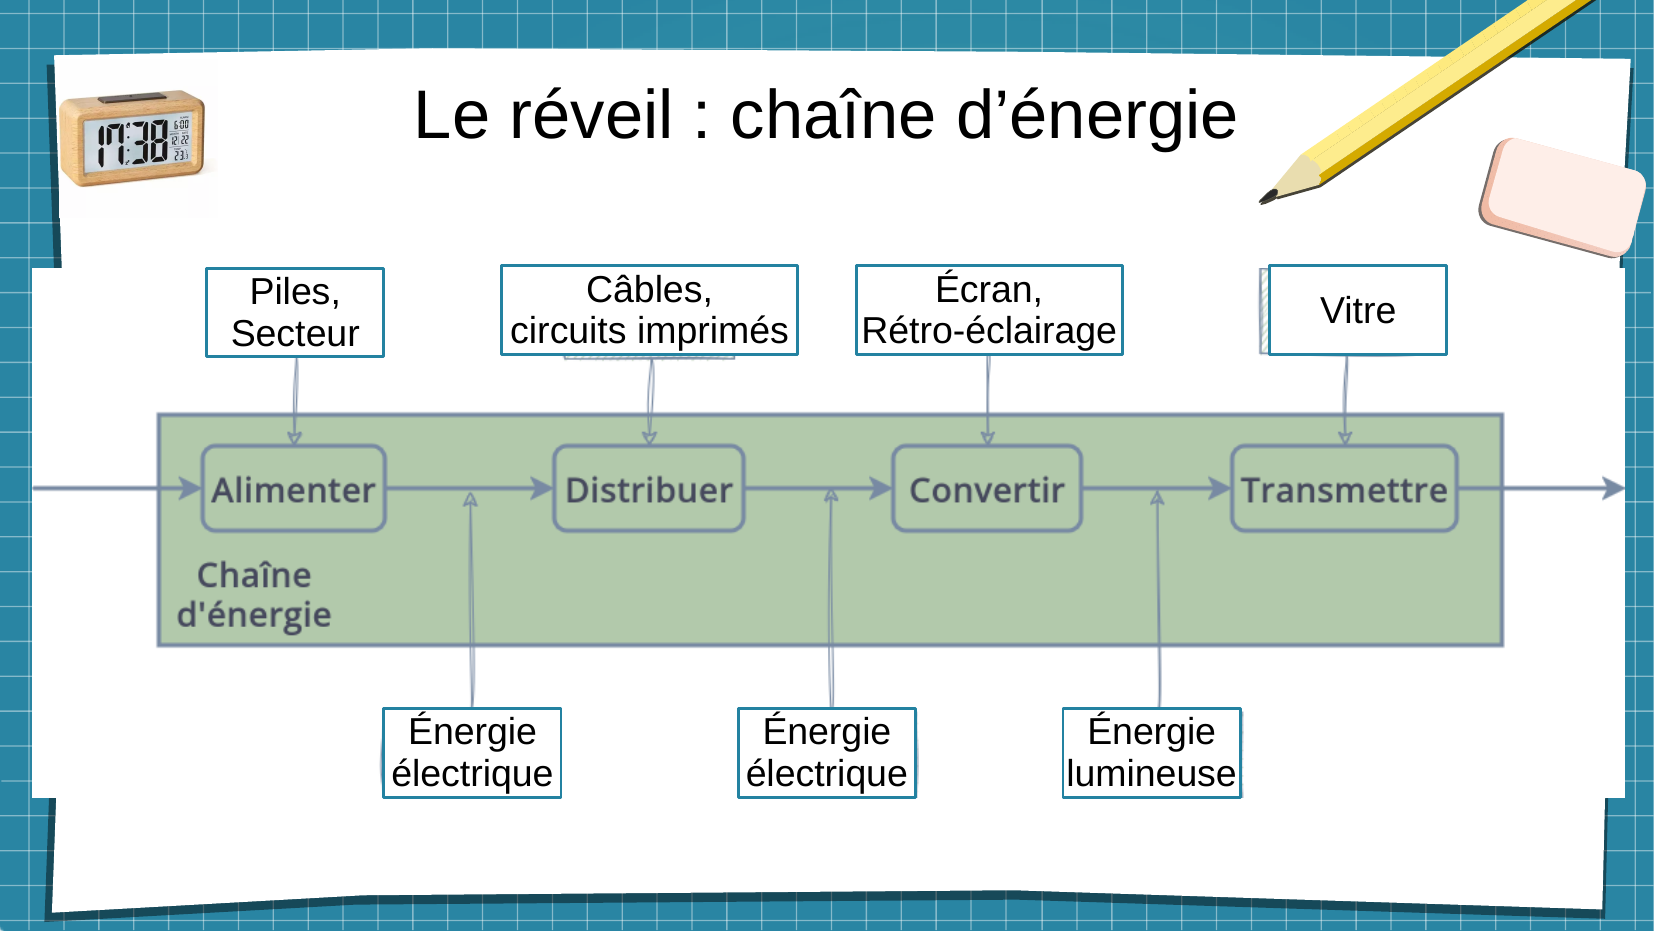

# Le réveil : chaîne d’énergie
Câbles,
circuits imprimés
Écran,
Rétro-éclairage
Vitre
Piles,
Secteur
Énergie
électrique
Énergie
électrique
Énergie
lumineuse